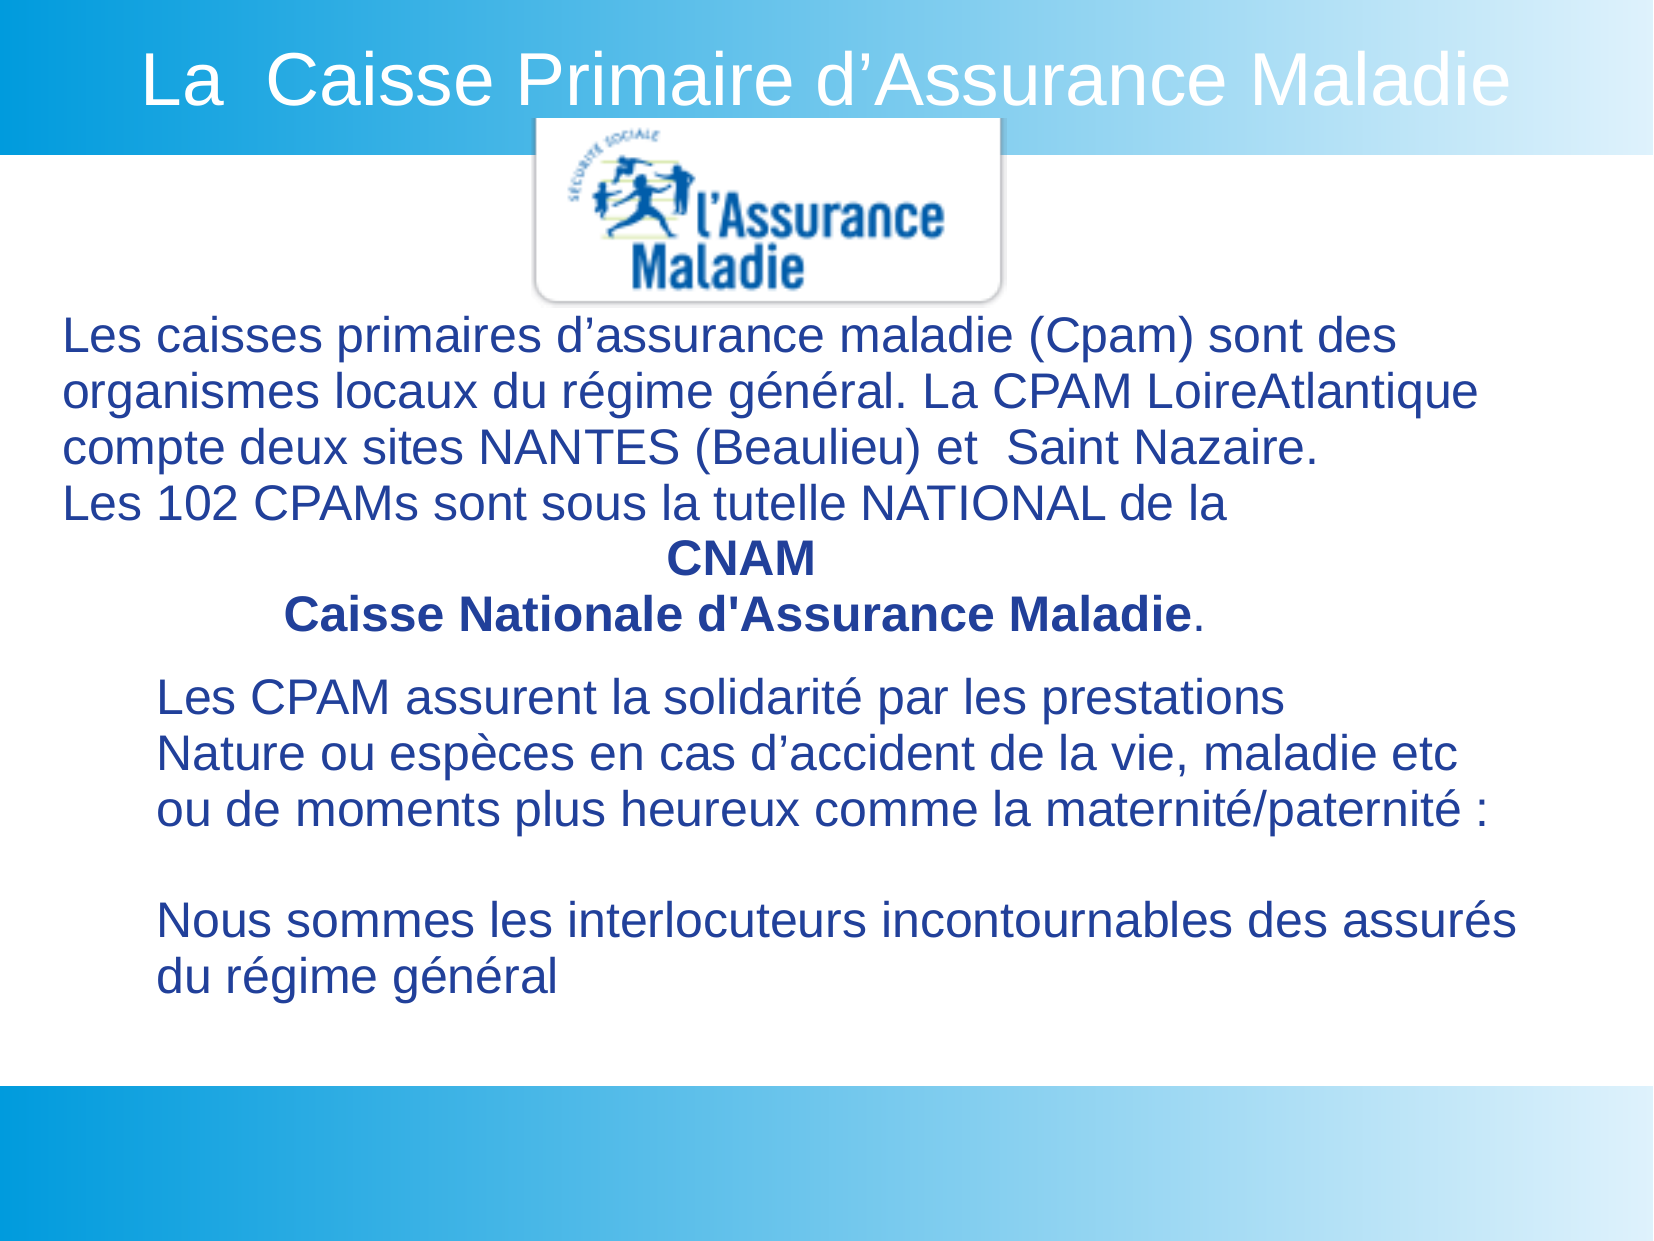

# La Caisse Primaire d’Assurance Maladie
Les caisses primaires d’assurance maladie (Cpam) sont des organismes locaux du régime général. La CPAM LoireAtlantique compte deux sites NANTES (Beaulieu) et Saint Nazaire.
Les 102 CPAMs sont sous la tutelle NATIONAL de la
 					 CNAM
			Caisse Nationale d'Assurance Maladie.
Les CPAM assurent la solidarité par les prestations
Nature ou espèces en cas d’accident de la vie, maladie etc
ou de moments plus heureux comme la maternité/paternité :
Nous sommes les interlocuteurs incontournables des assurés
du régime général